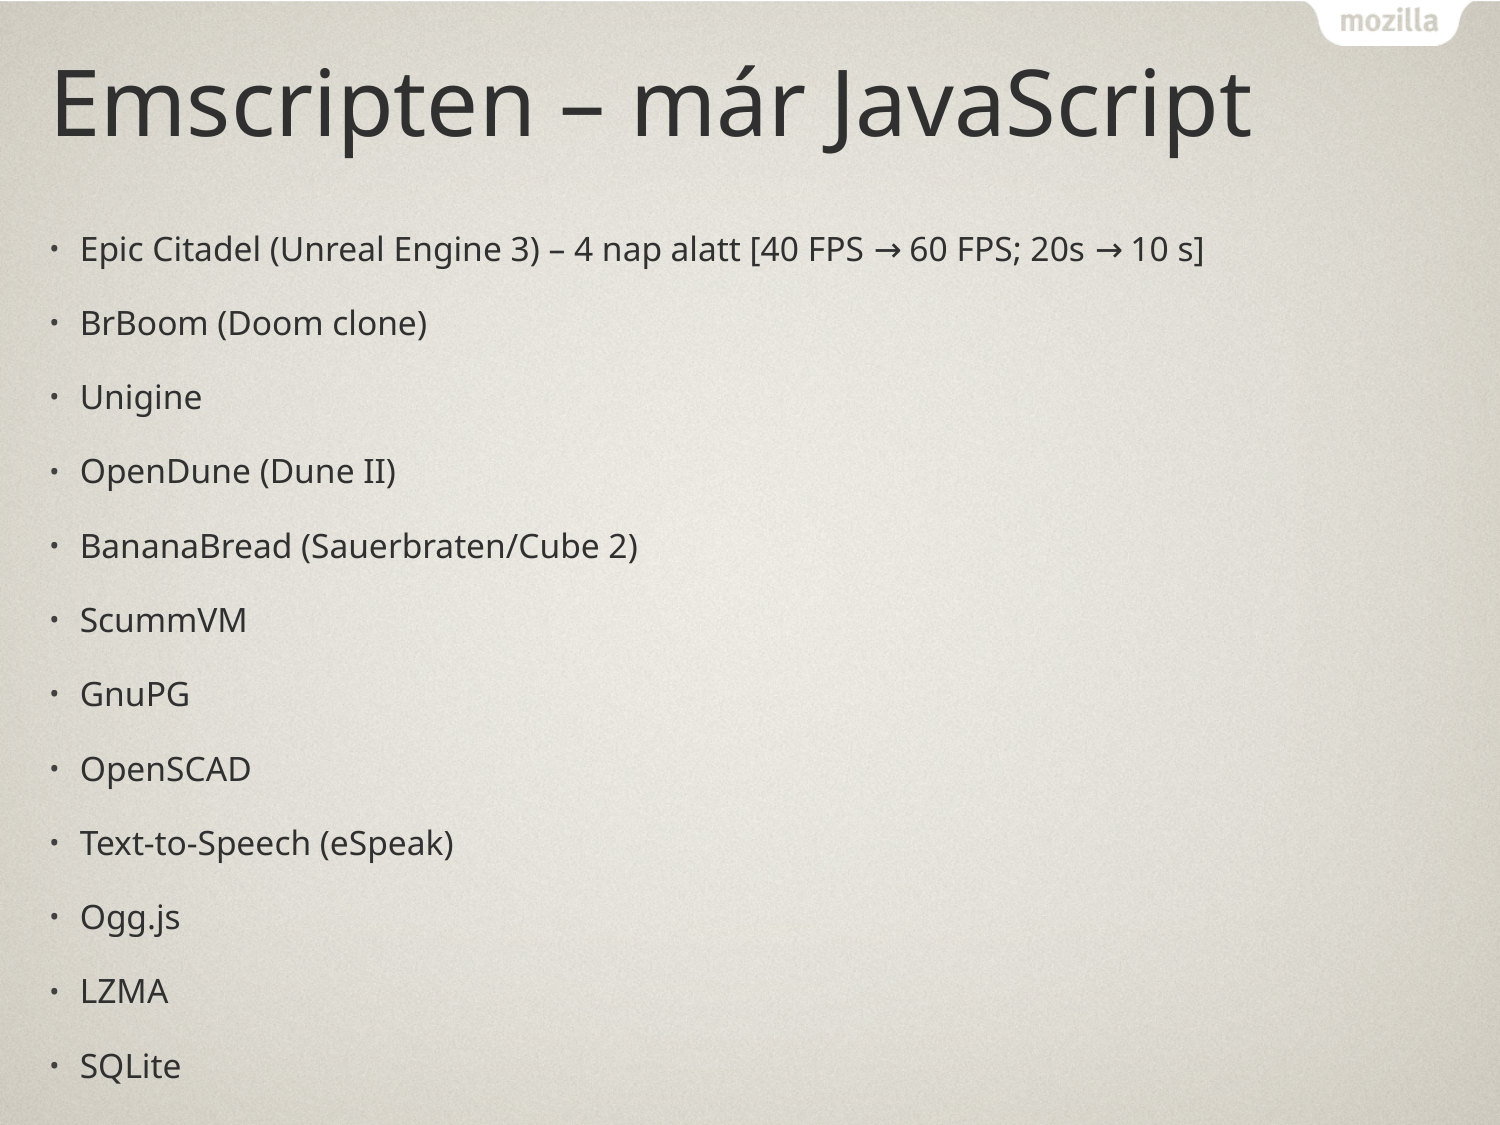

# Emscripten – már JavaScript
Epic Citadel (Unreal Engine 3) – 4 nap alatt [40 FPS → 60 FPS; 20s → 10 s]
BrBoom (Doom clone)
Unigine
OpenDune (Dune II)
BananaBread (Sauerbraten/Cube 2)
ScummVM
GnuPG
OpenSCAD
Text-to-Speech (eSpeak)
Ogg.js
LZMA
SQLite